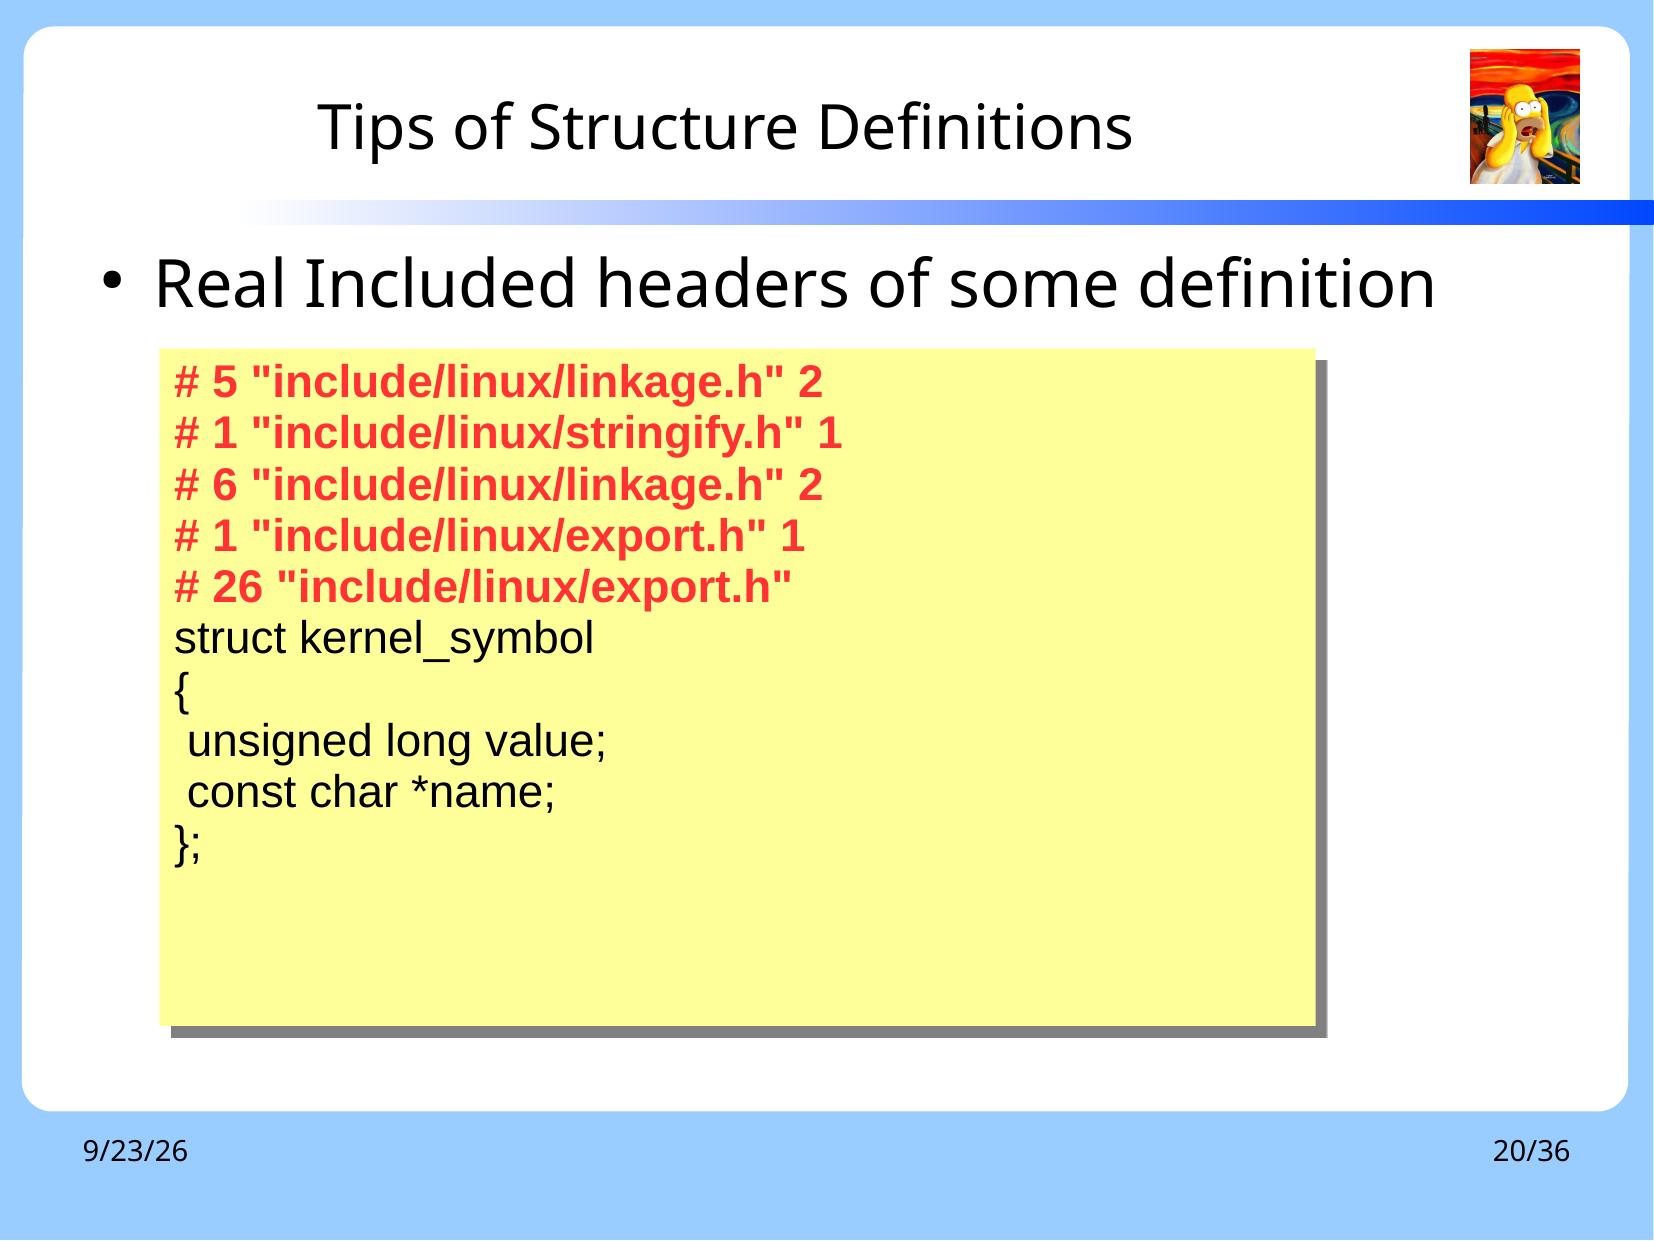

# Tips of Structure Definitions
Real Included headers of some definition
# 5 "include/linux/linkage.h" 2
# 1 "include/linux/stringify.h" 1
# 6 "include/linux/linkage.h" 2
# 1 "include/linux/export.h" 1
# 26 "include/linux/export.h"
struct kernel_symbol
{
 unsigned long value;
 const char *name;
};
20